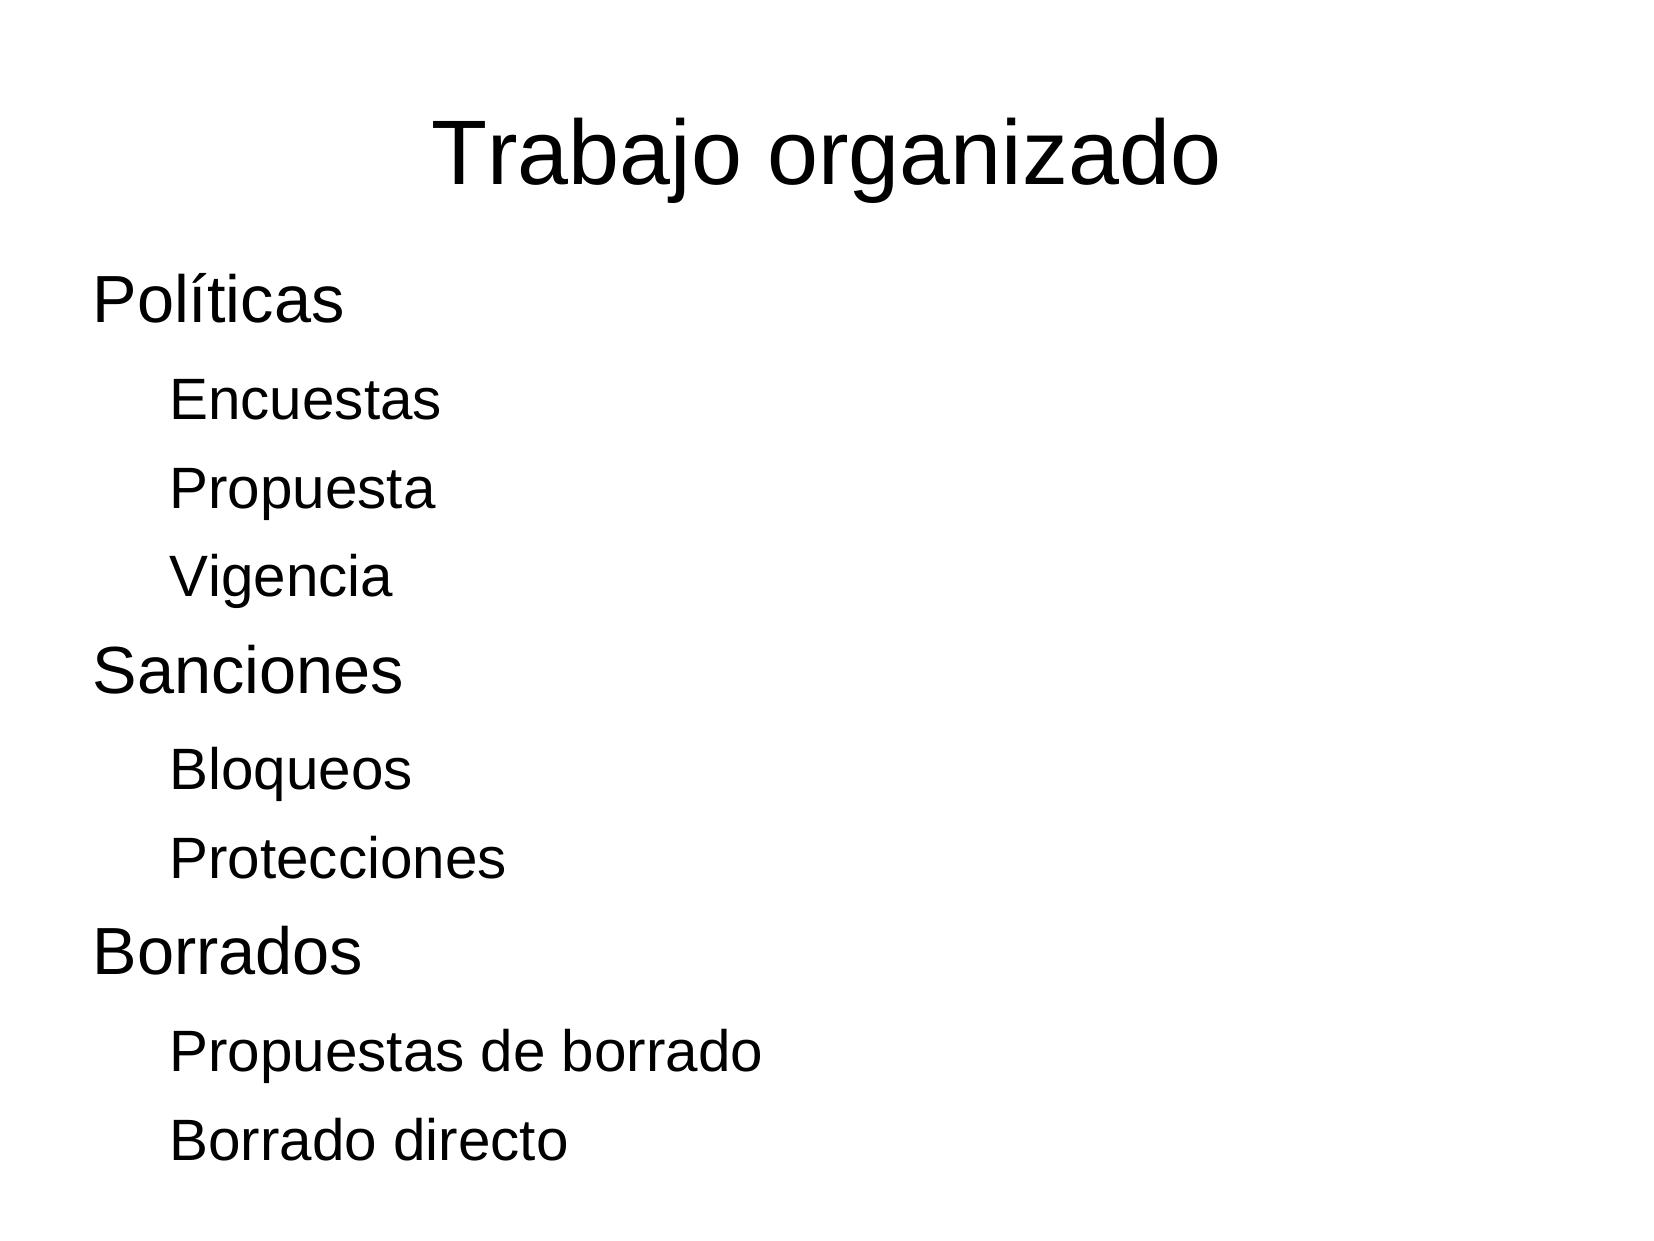

# Trabajo organizado
Políticas
Encuestas
Propuesta
Vigencia
Sanciones
Bloqueos
Protecciones
Borrados
Propuestas de borrado
Borrado directo